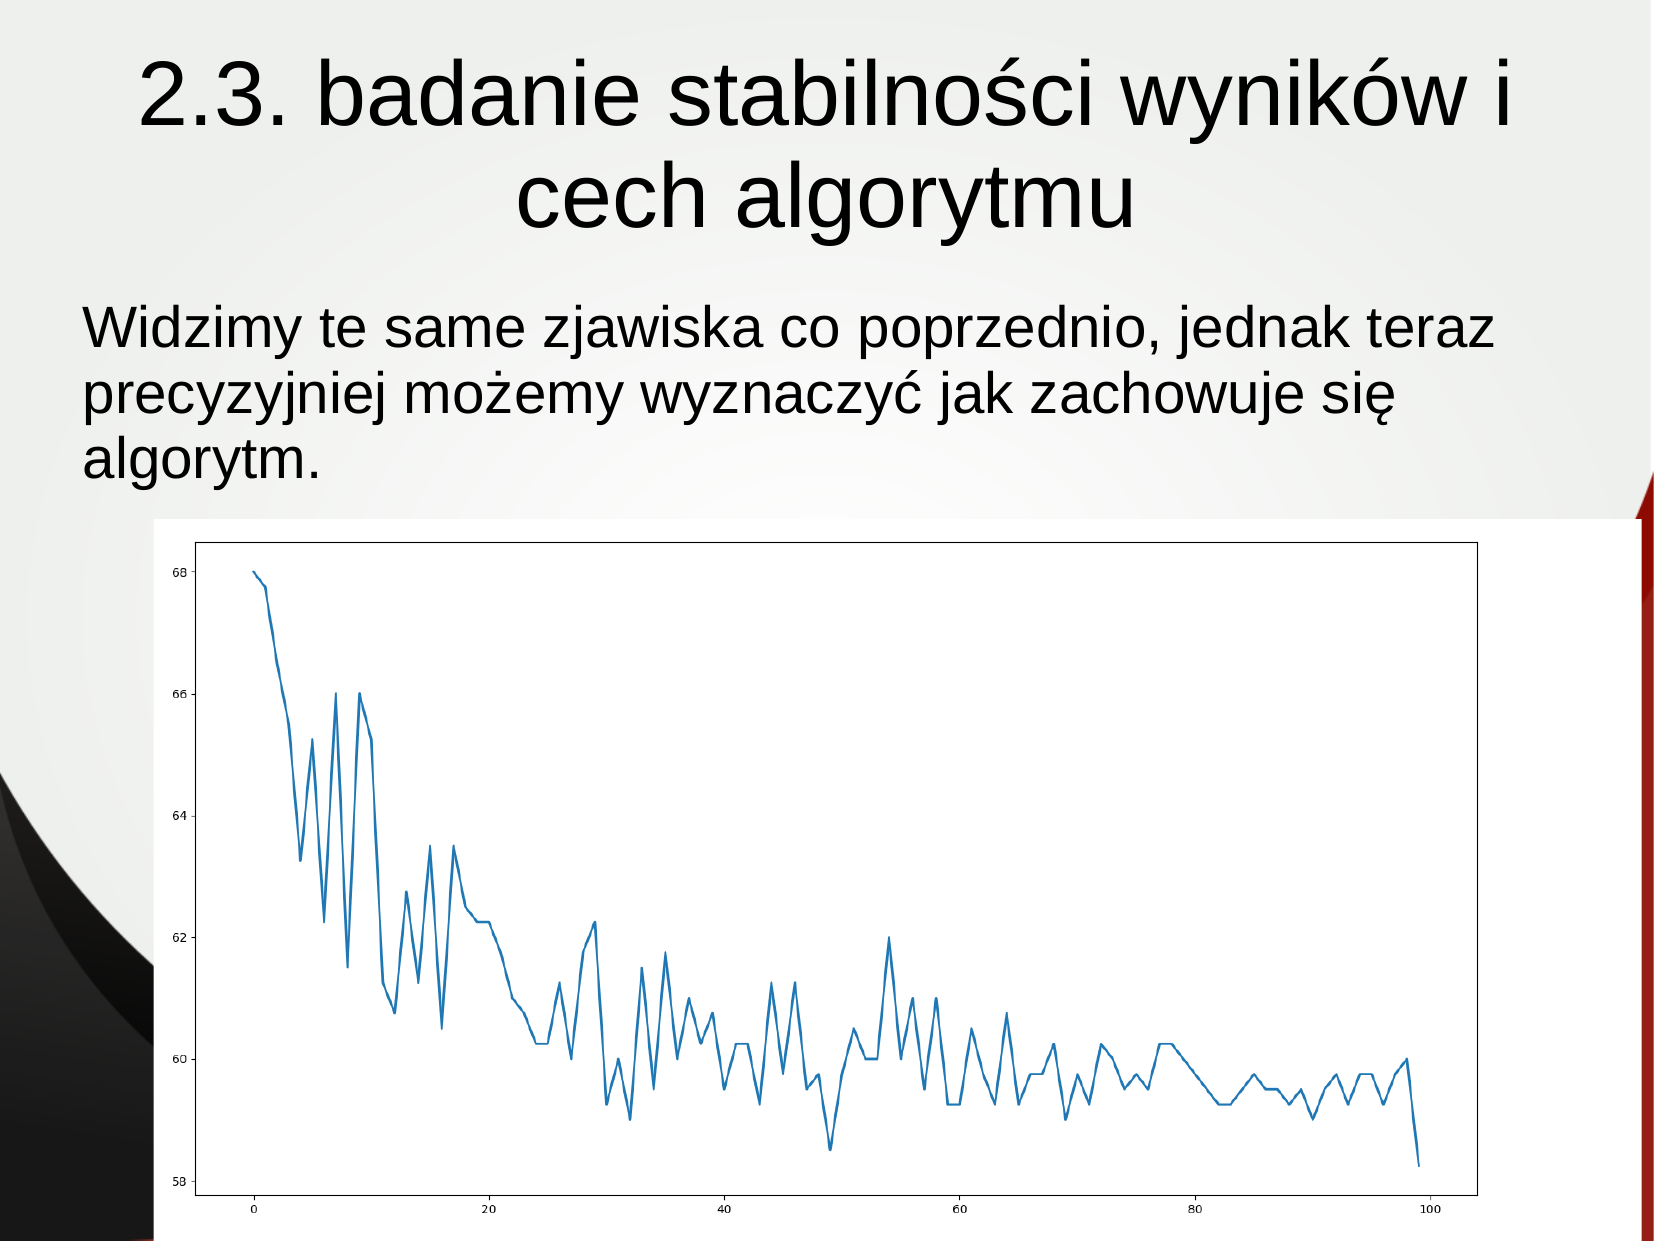

# 2.3. badanie stabilności wyników i cech algorytmu
Widzimy te same zjawiska co poprzednio, jednak teraz precyzyjniej możemy wyznaczyć jak zachowuje się algorytm.